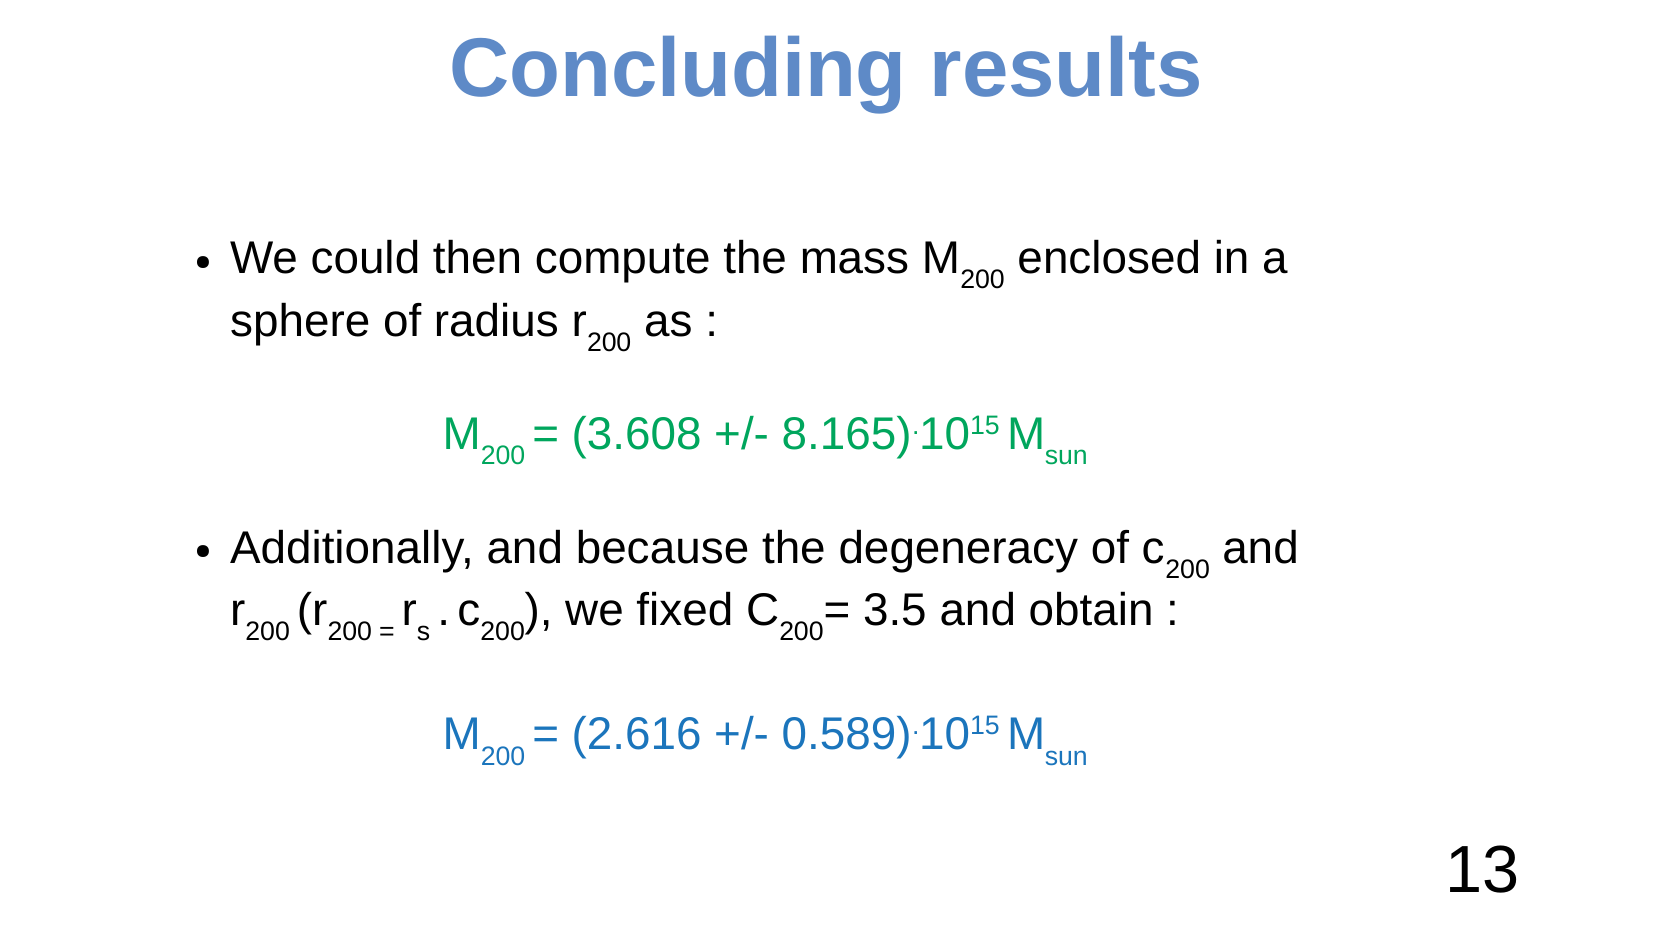

# Concluding results
We could then compute the mass M200 enclosed in a sphere of radius r200 as :
M200 = (3.608 +/- 8.165).1015 Msun
Additionally, and because the degeneracy of c200 and r200 (r200 = rs . c200), we fixed C200= 3.5 and obtain :
M200 = (2.616 +/- 0.589).1015 Msun